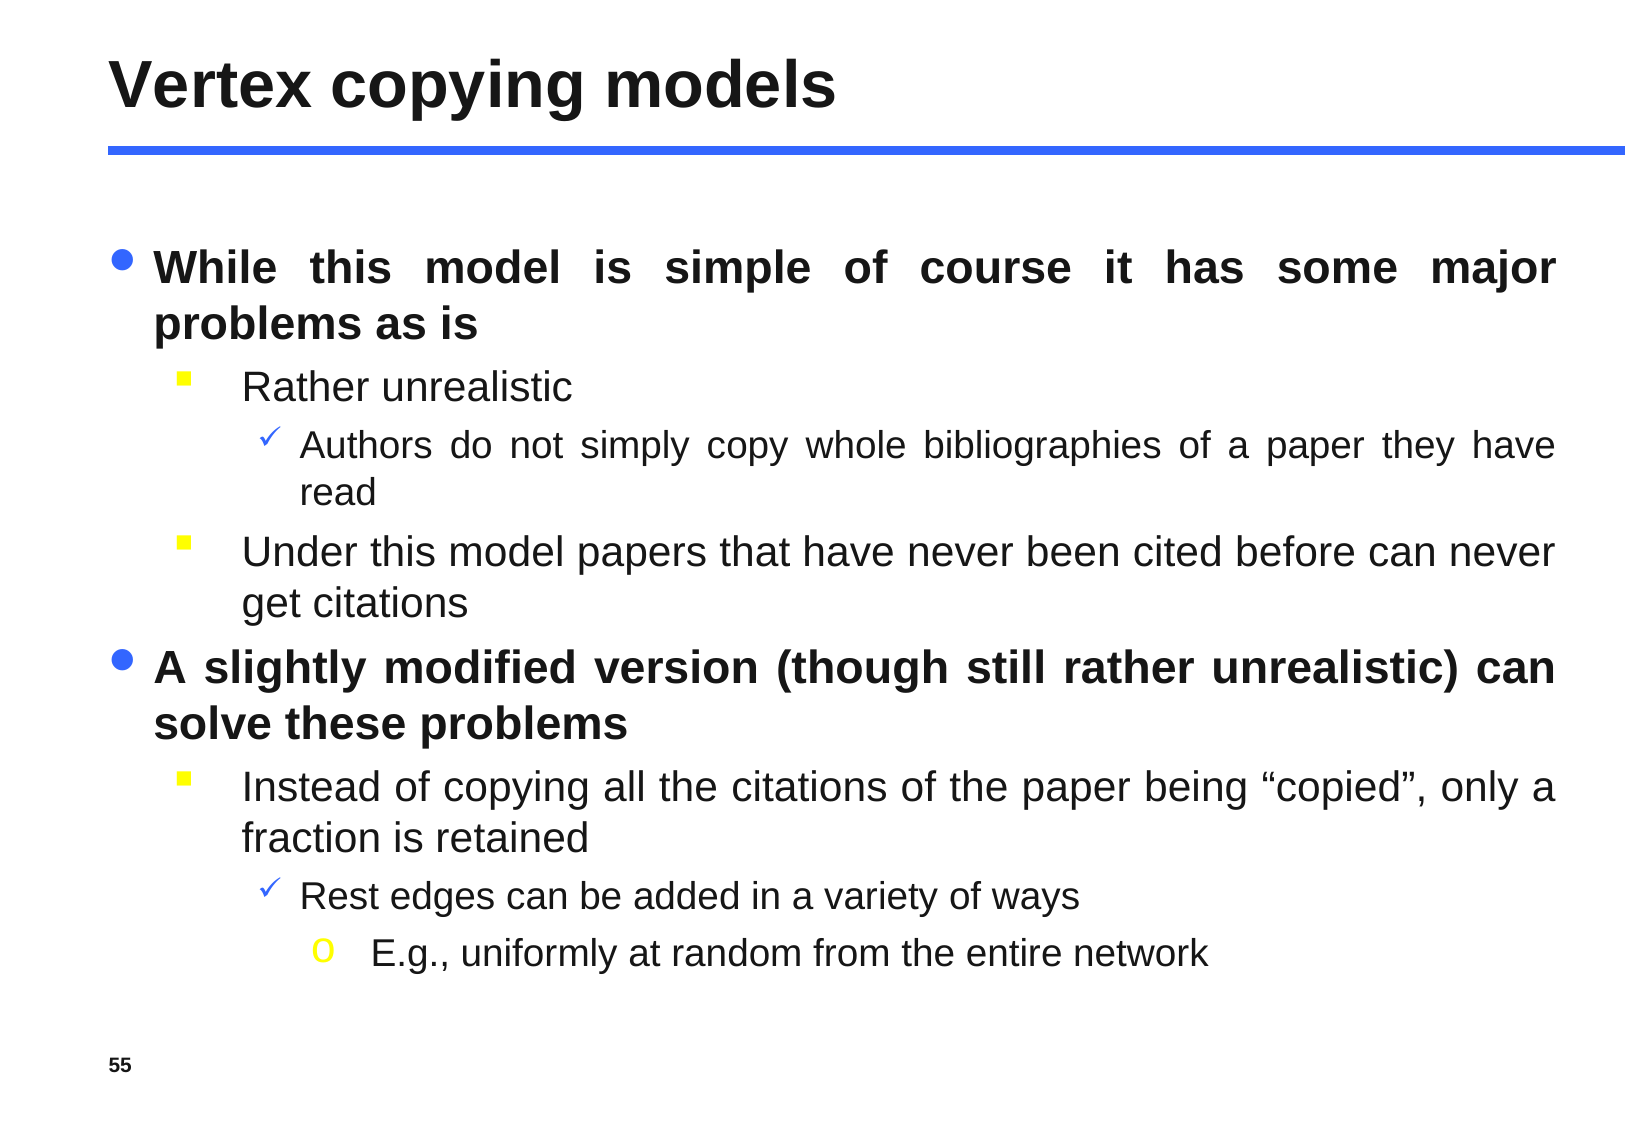

# Vertex copying models
While this model is simple of course it has some major problems as is
Rather unrealistic
Authors do not simply copy whole bibliographies of a paper they have read
Under this model papers that have never been cited before can never get citations
A slightly modified version (though still rather unrealistic) can solve these problems
Instead of copying all the citations of the paper being “copied”, only a fraction is retained
Rest edges can be added in a variety of ways
E.g., uniformly at random from the entire network